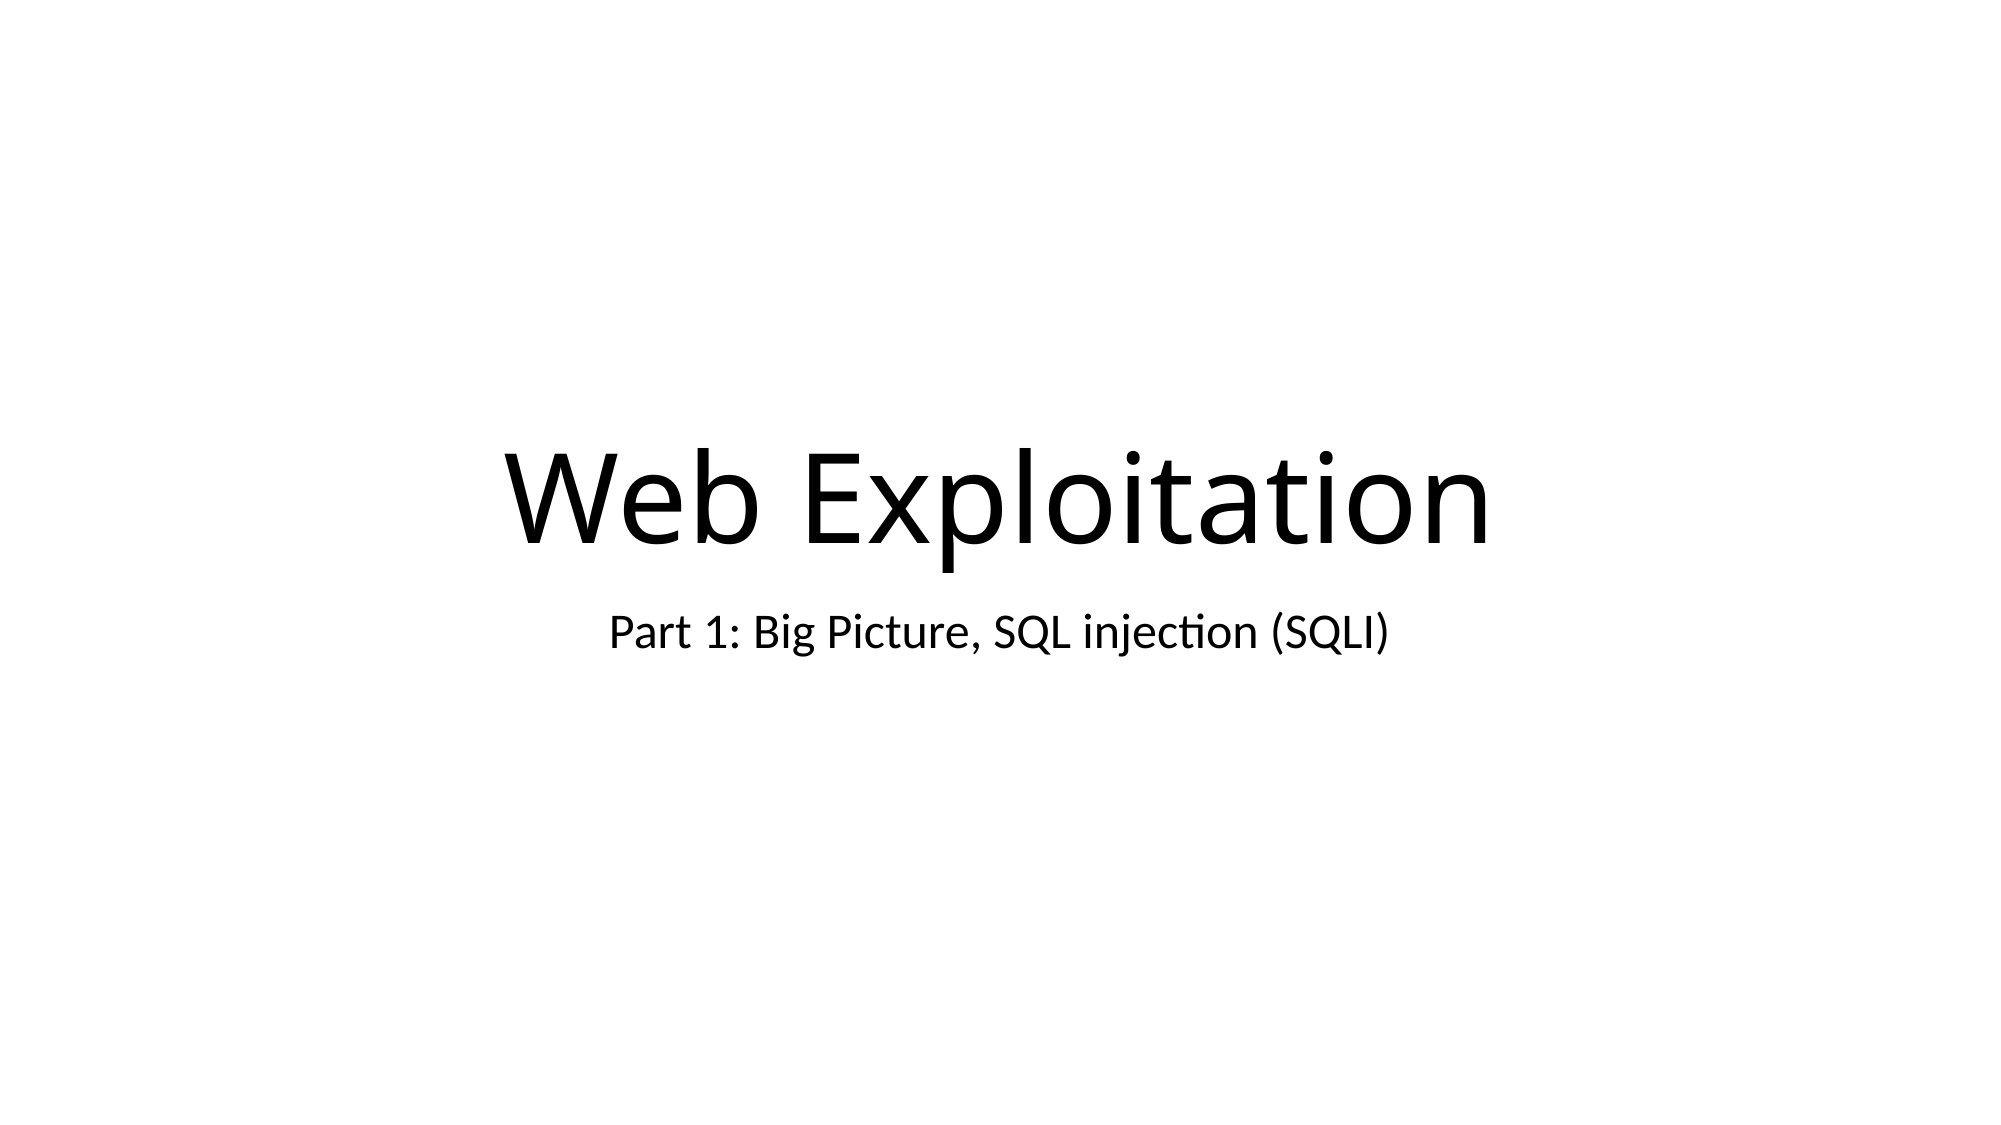

# Web Exploitation
Part 1: Big Picture, SQL injection (SQLI)